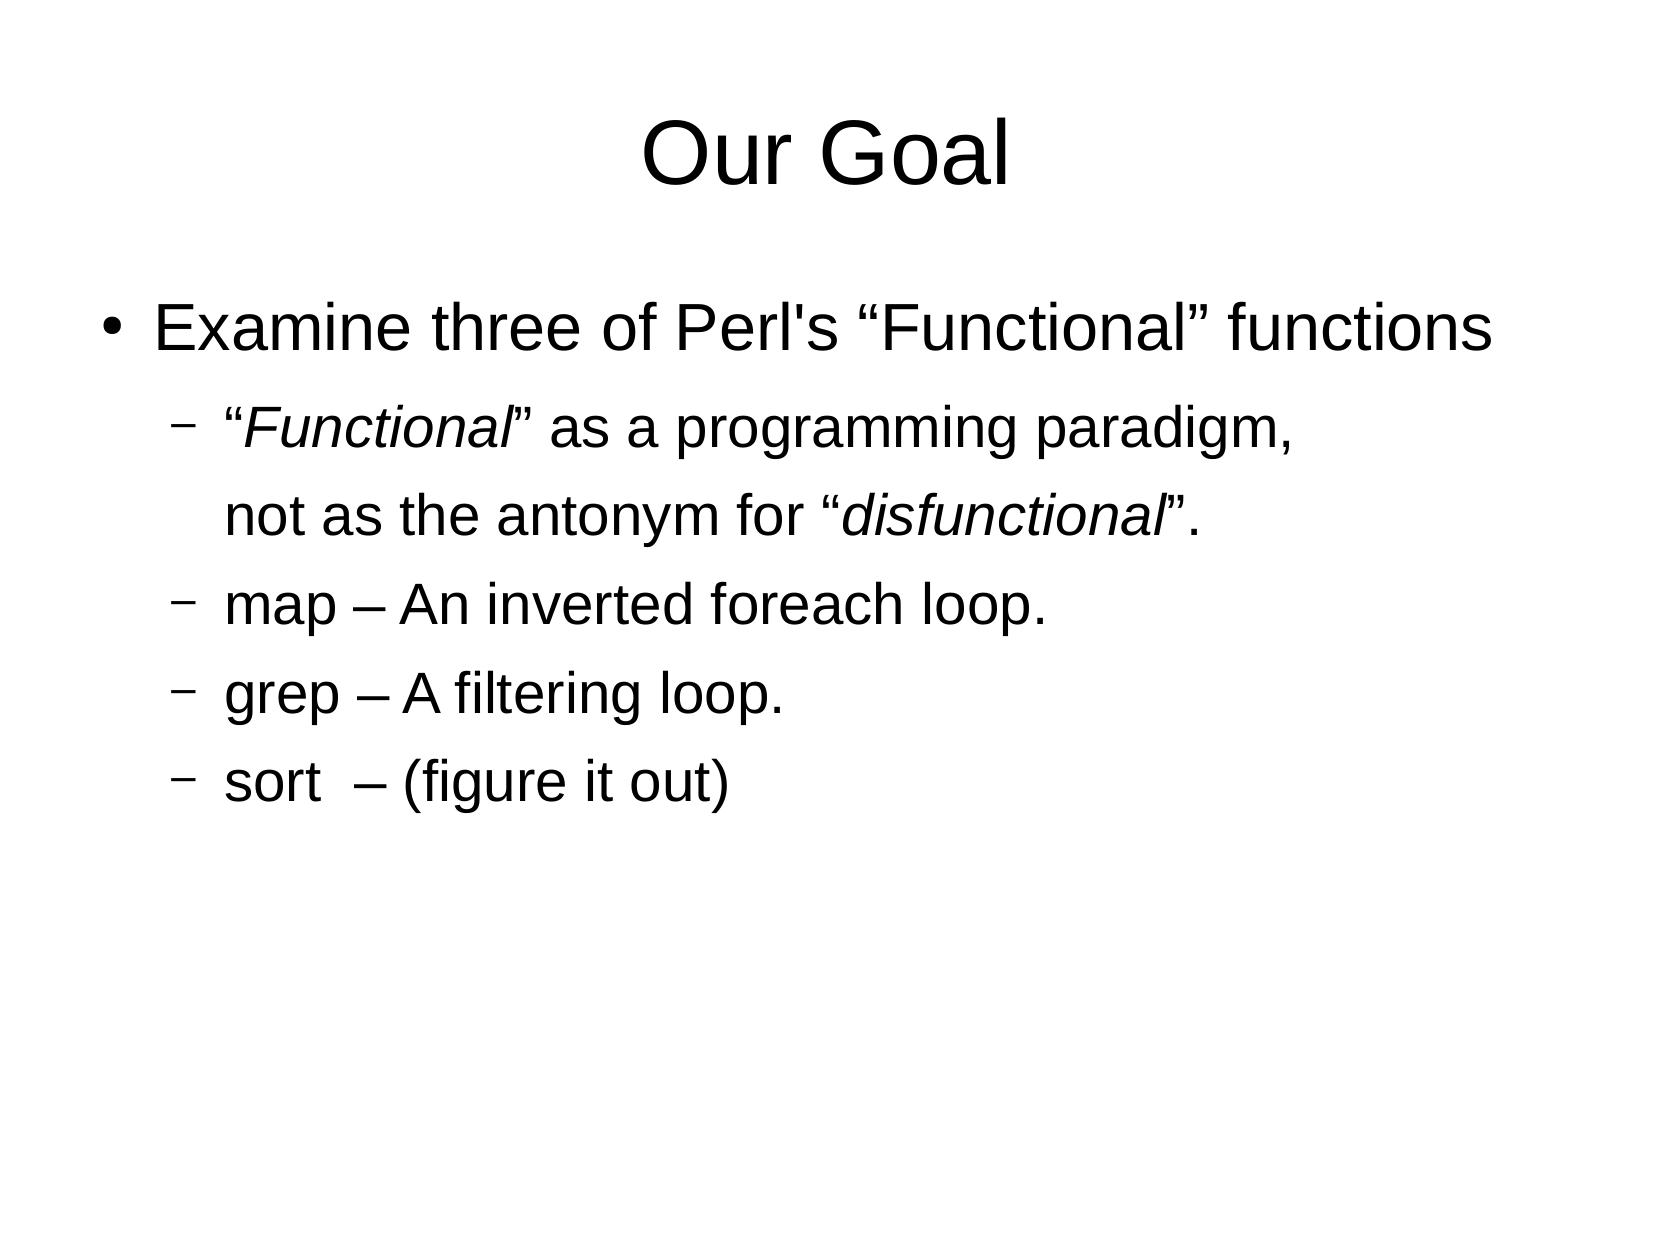

# Our Goal
Examine three of Perl's “Functional” functions
“Functional” as a programming paradigm,
not as the antonym for “disfunctional”.
map – An inverted foreach loop.
grep – A filtering loop.
sort – (figure it out)